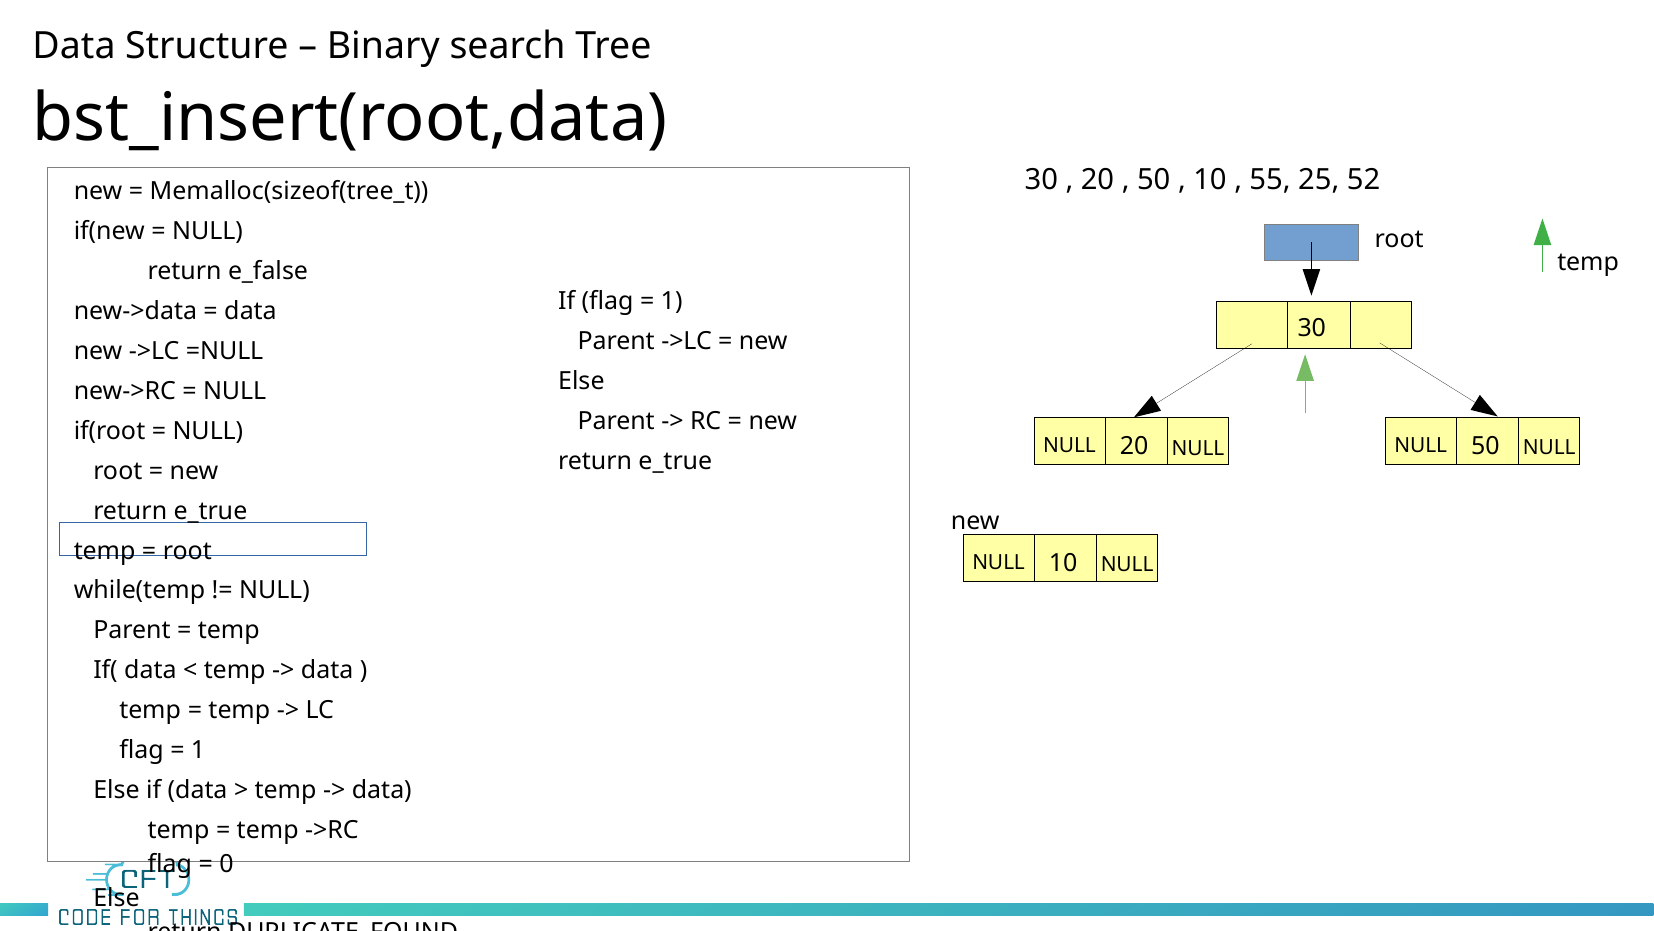

# Data Structure – Binary search Tree bst_insert(root,data)
30 , 20 , 50 , 10 , 55, 25, 52
new = Memalloc(sizeof(tree_t))
if(new = NULL)
 	return e_false
new->data = data
new ->LC =NULL
new->RC = NULL
if(root = NULL)
 root = new
 return e_true
temp = root
while(temp != NULL)
 Parent = temp
 If( data < temp -> data )
 temp = temp -> LC
 flag = 1
 Else if (data > temp -> data)
	temp = temp ->RC
	flag = 0
 Else
	return DUPLICATE_FOUND
root
temp
If (flag = 1)
 Parent ->LC = new
Else
 Parent -> RC = new
return e_true
30
50
20
NULL
NULL
NULL
NULL
new
10
NULL
NULL